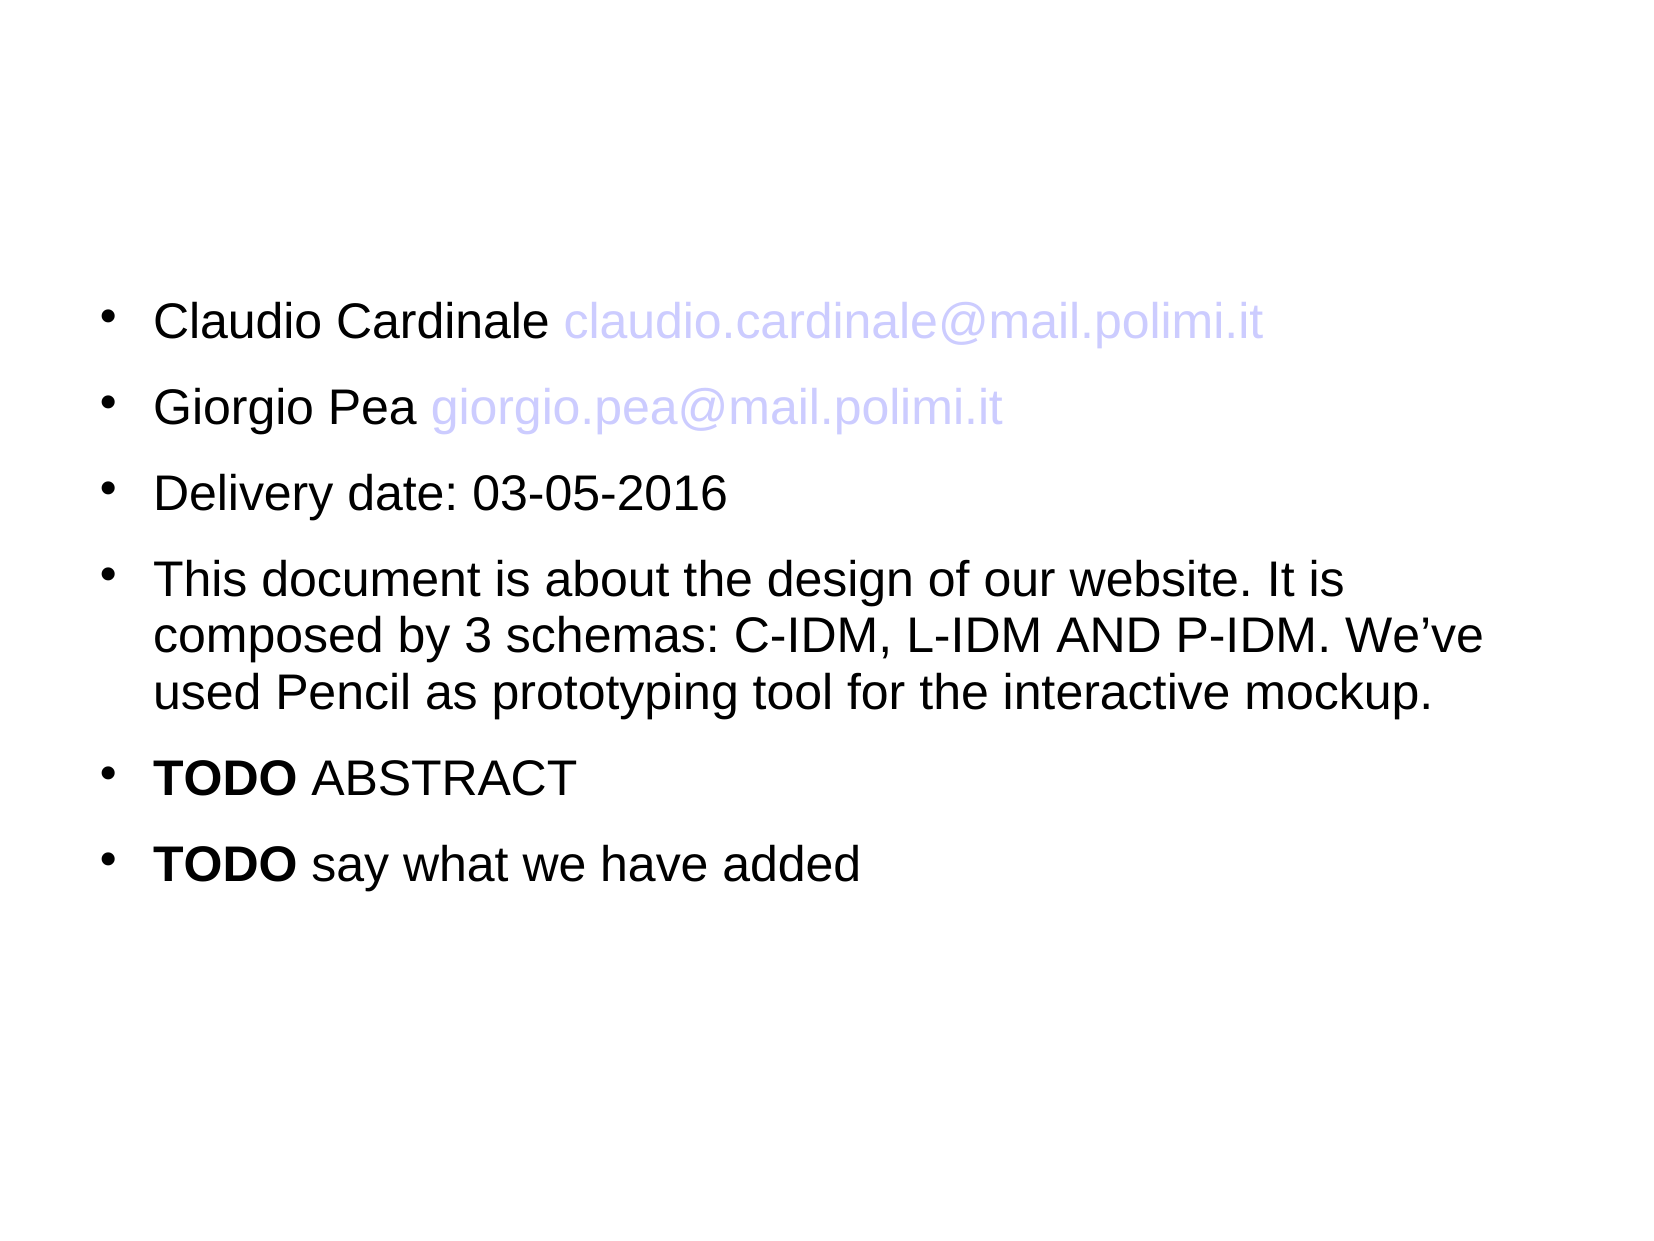

#
Claudio Cardinale claudio.cardinale@mail.polimi.it
Giorgio Pea giorgio.pea@mail.polimi.it
Delivery date: 03-05-2016
This document is about the design of our website. It is composed by 3 schemas: C-IDM, L-IDM AND P-IDM. We’ve used Pencil as prototyping tool for the interactive mockup.
TODO ABSTRACT
TODO say what we have added